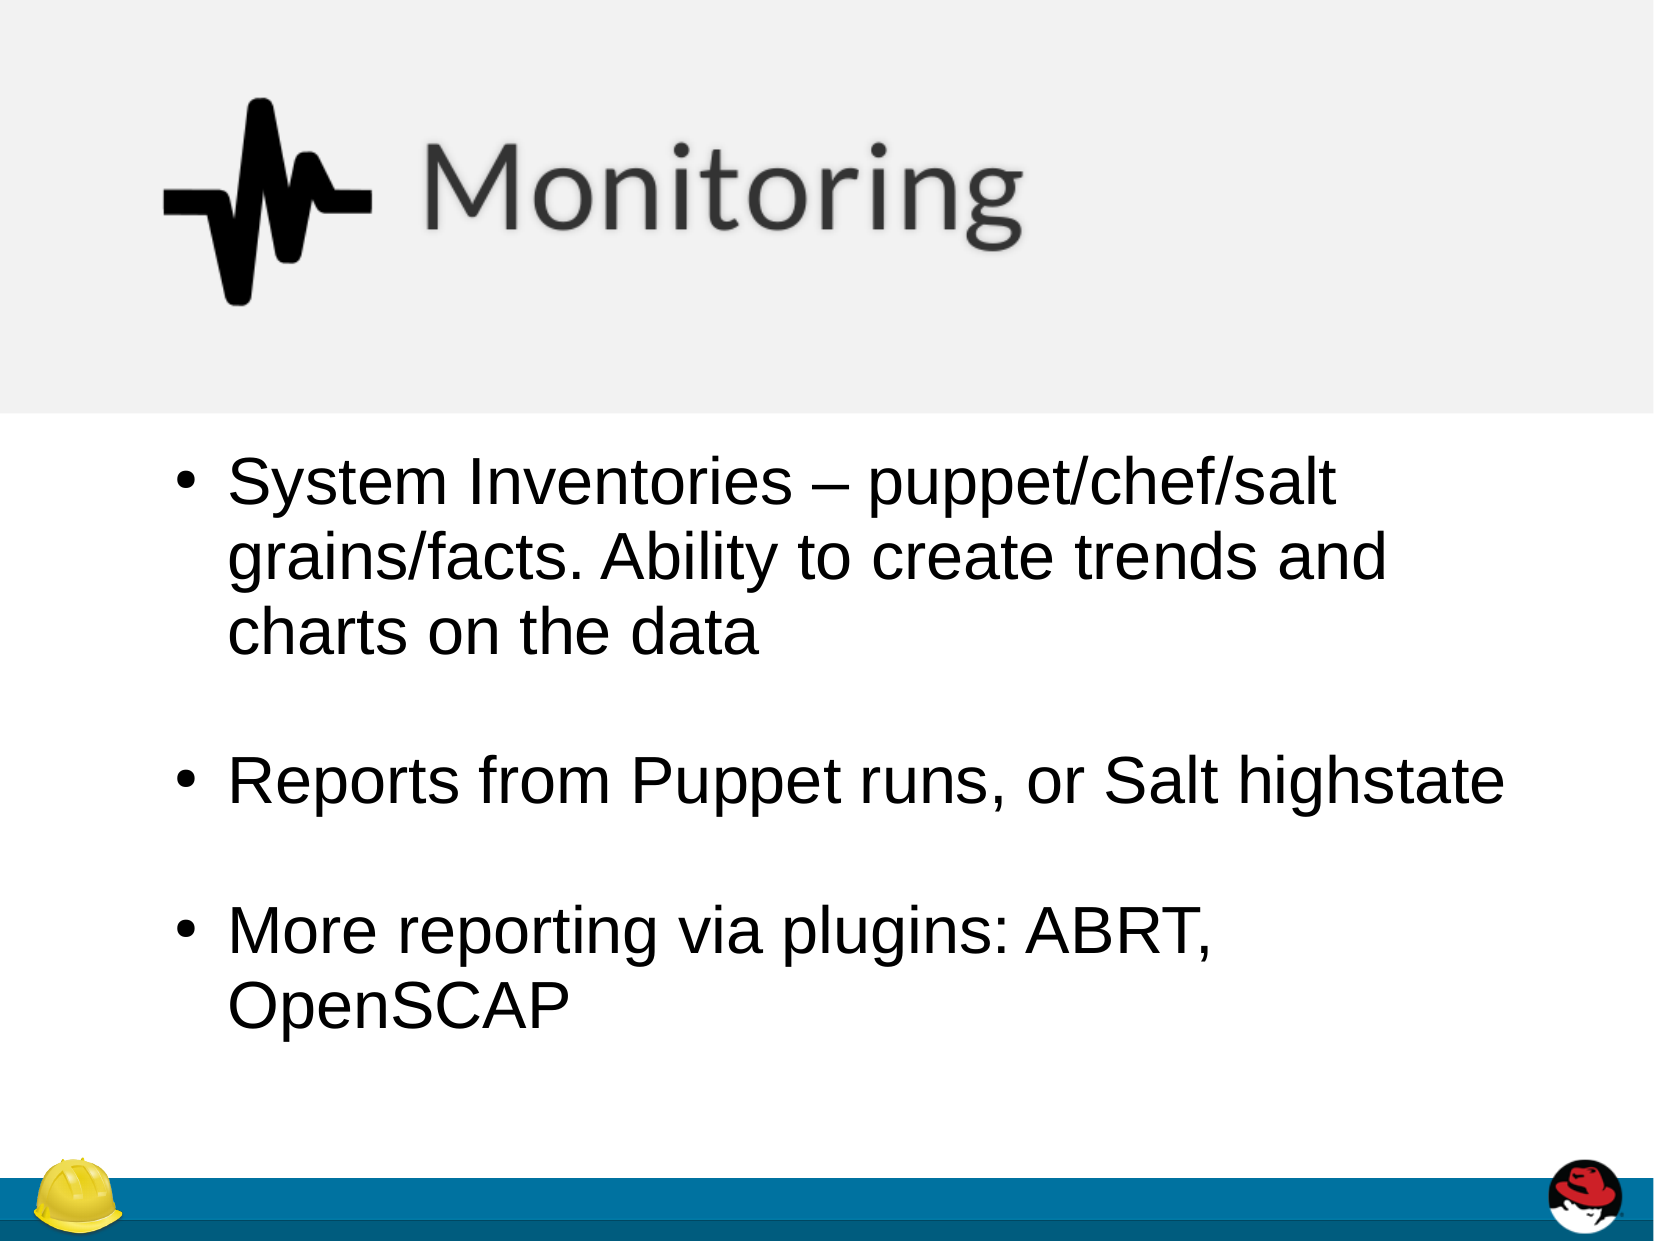

#
System Inventories – puppet/chef/salt grains/facts. Ability to create trends and charts on the data
Reports from Puppet runs, or Salt highstate
More reporting via plugins: ABRT, OpenSCAP